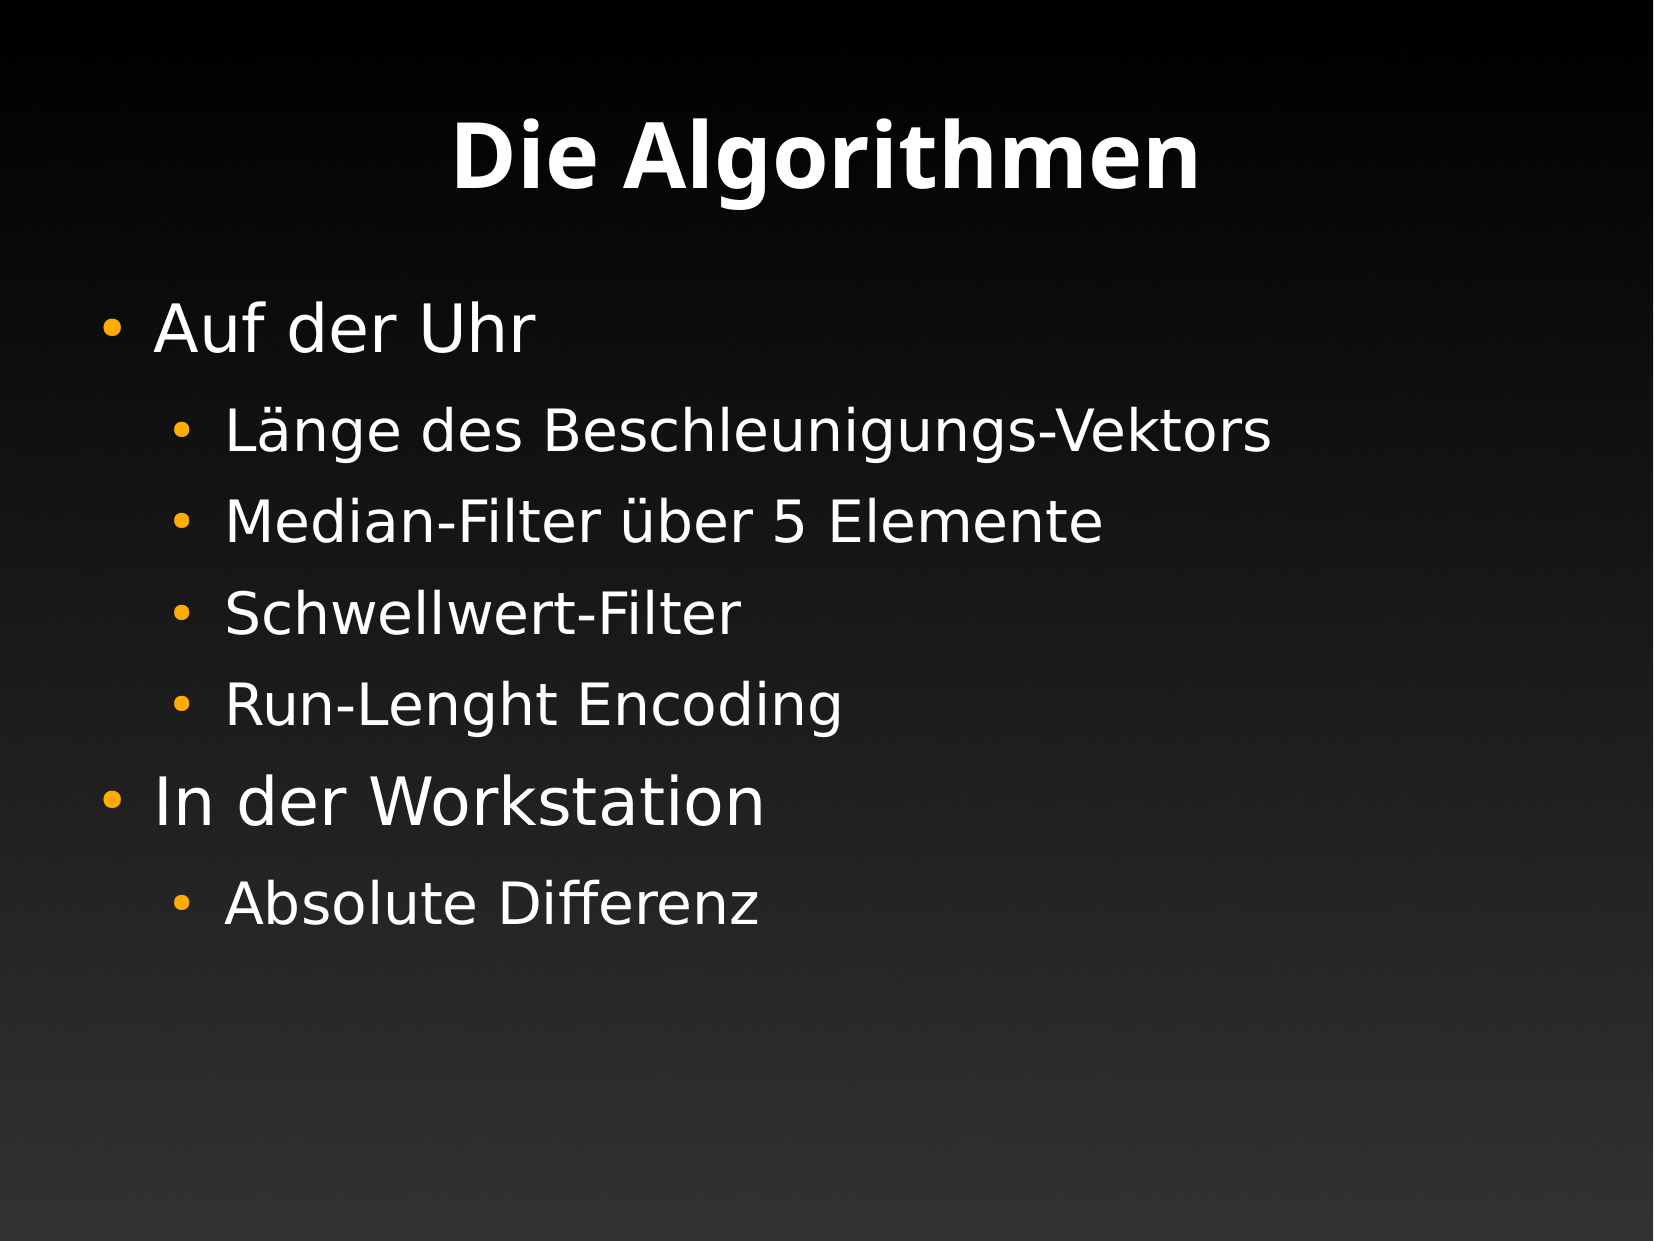

# Die Algorithmen
Auf der Uhr
Länge des Beschleunigungs-Vektors
Median-Filter über 5 Elemente
Schwellwert-Filter
Run-Lenght Encoding
In der Workstation
Absolute Differenz